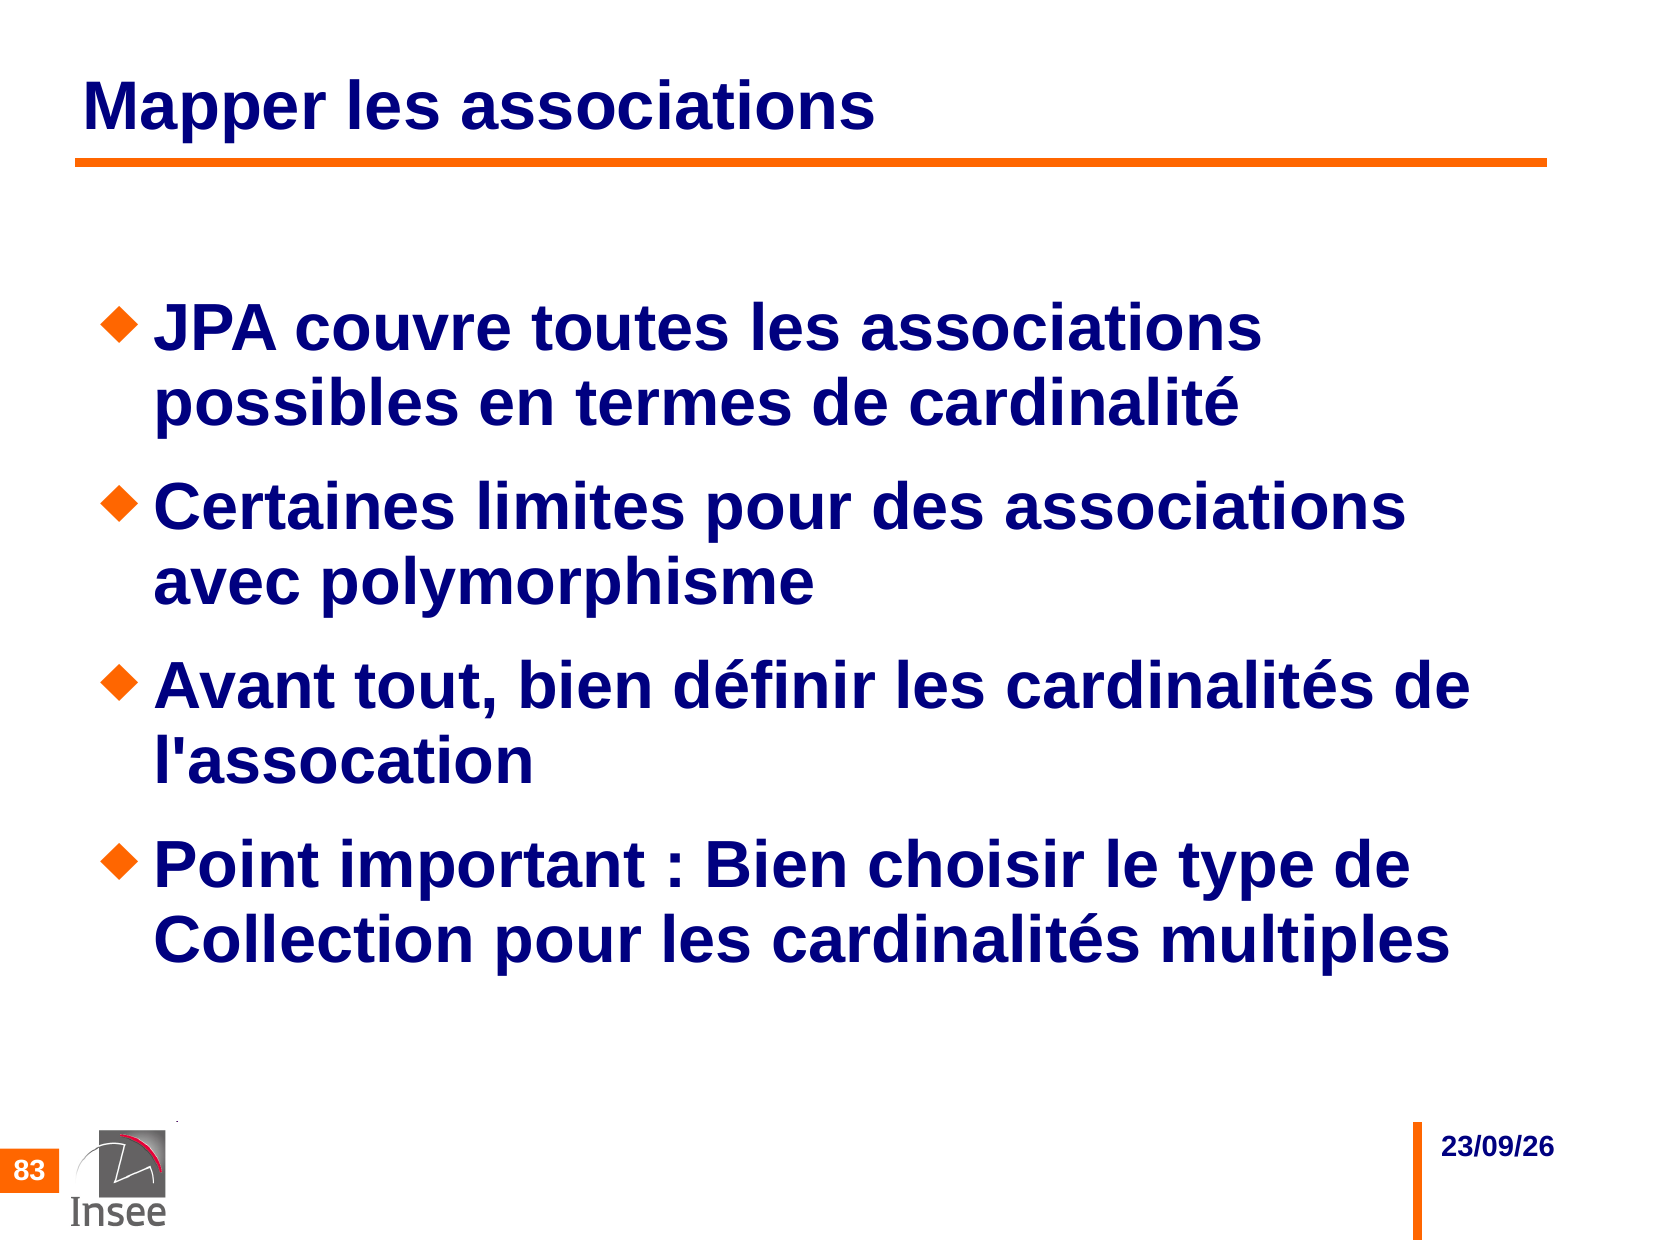

# Mapper les associations
JPA couvre toutes les associations possibles en termes de cardinalité
Certaines limites pour des associations avec polymorphisme
Avant tout, bien définir les cardinalités de l'assocation
Point important : Bien choisir le type de Collection pour les cardinalités multiples
83